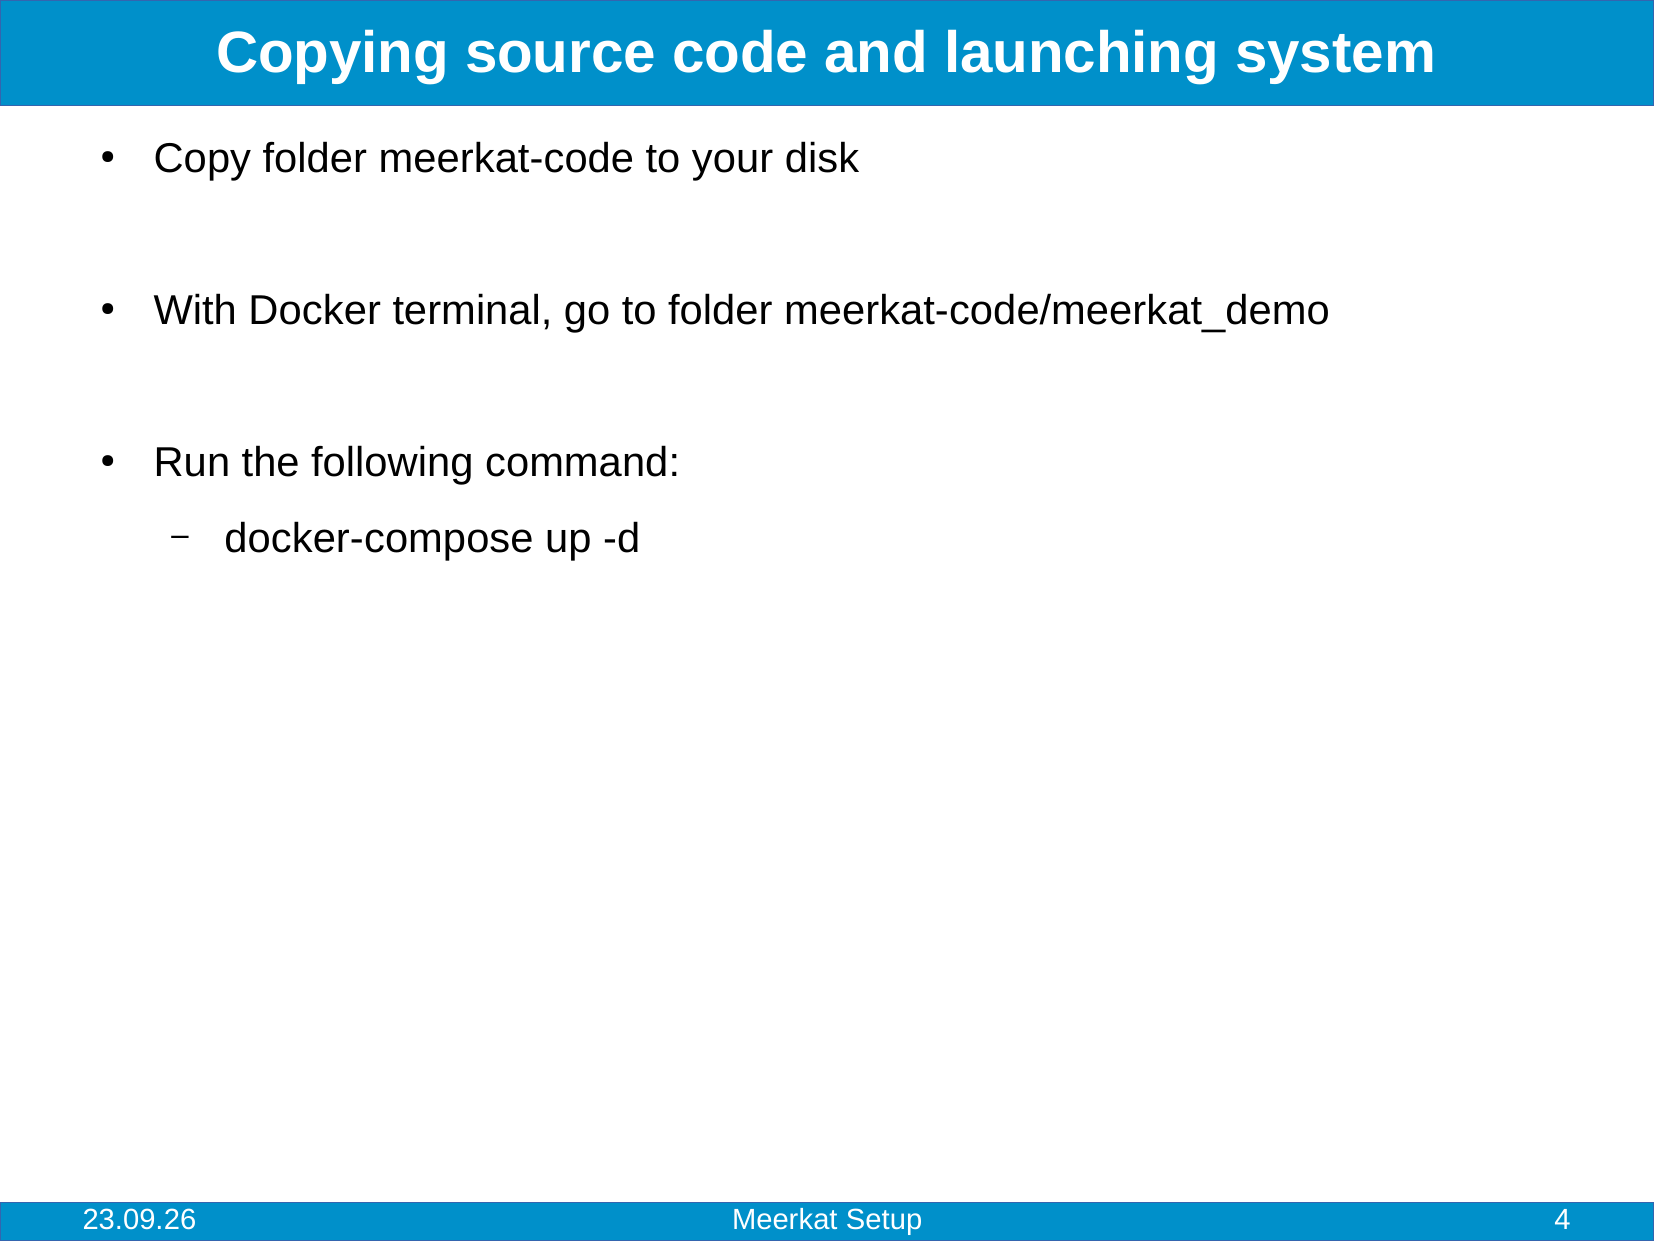

# Copying source code and launching system
Copy folder meerkat-code to your disk
With Docker terminal, go to folder meerkat-code/meerkat_demo
Run the following command:
docker-compose up -d
Meerkat Setup
4